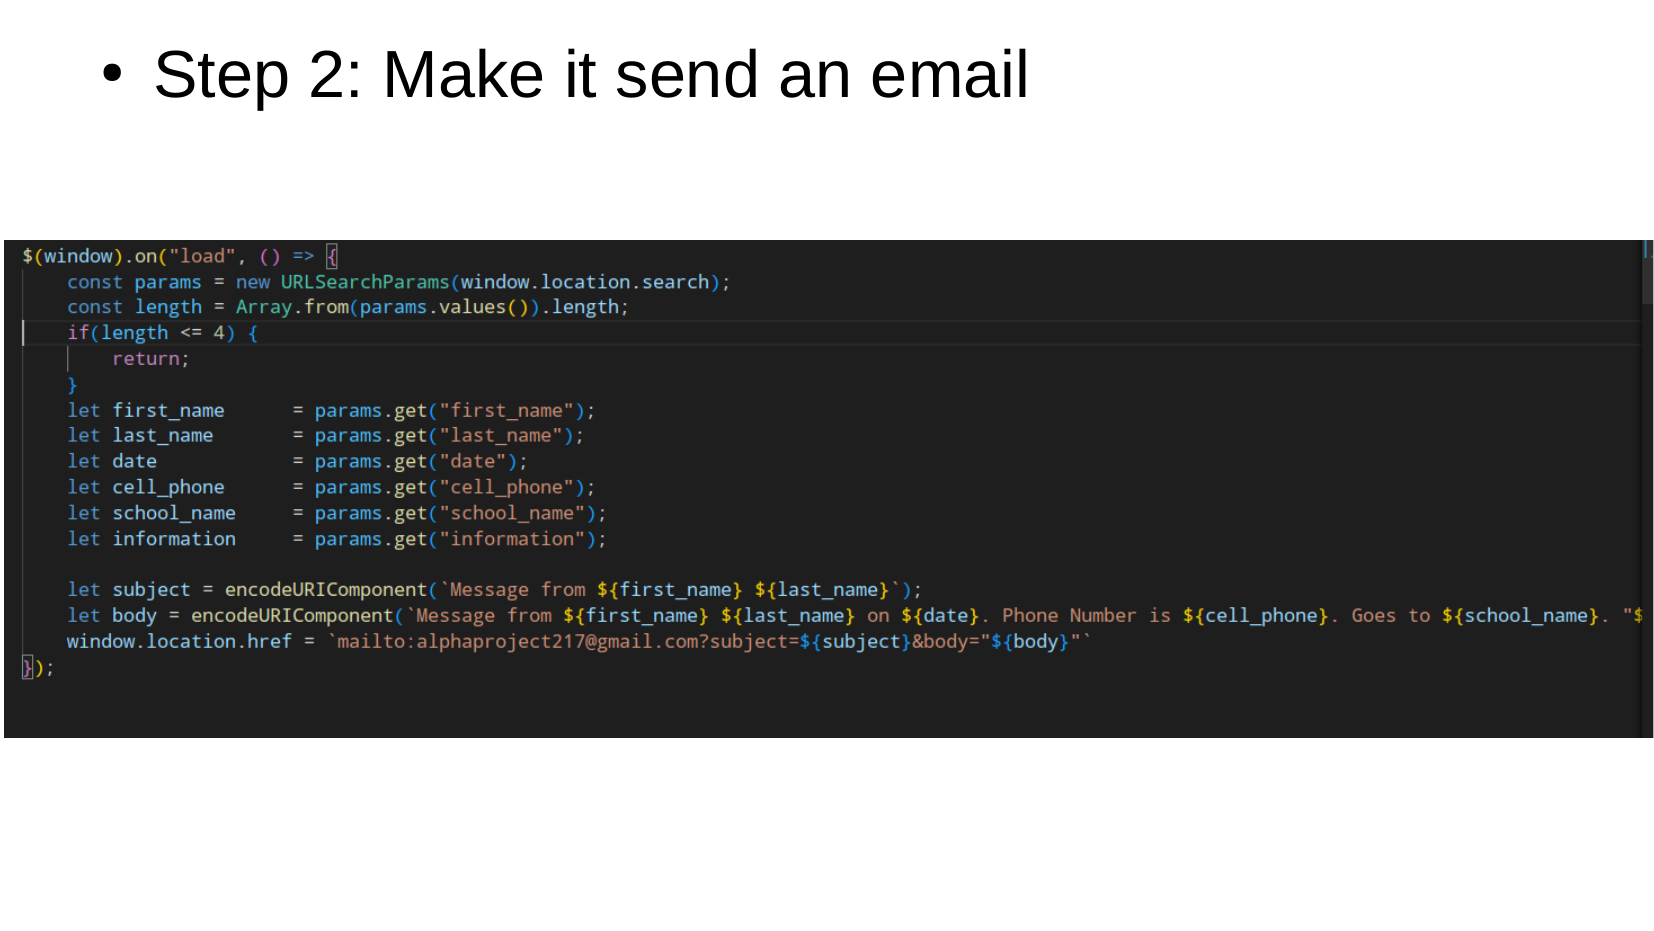

# Step 2: Make it send an email